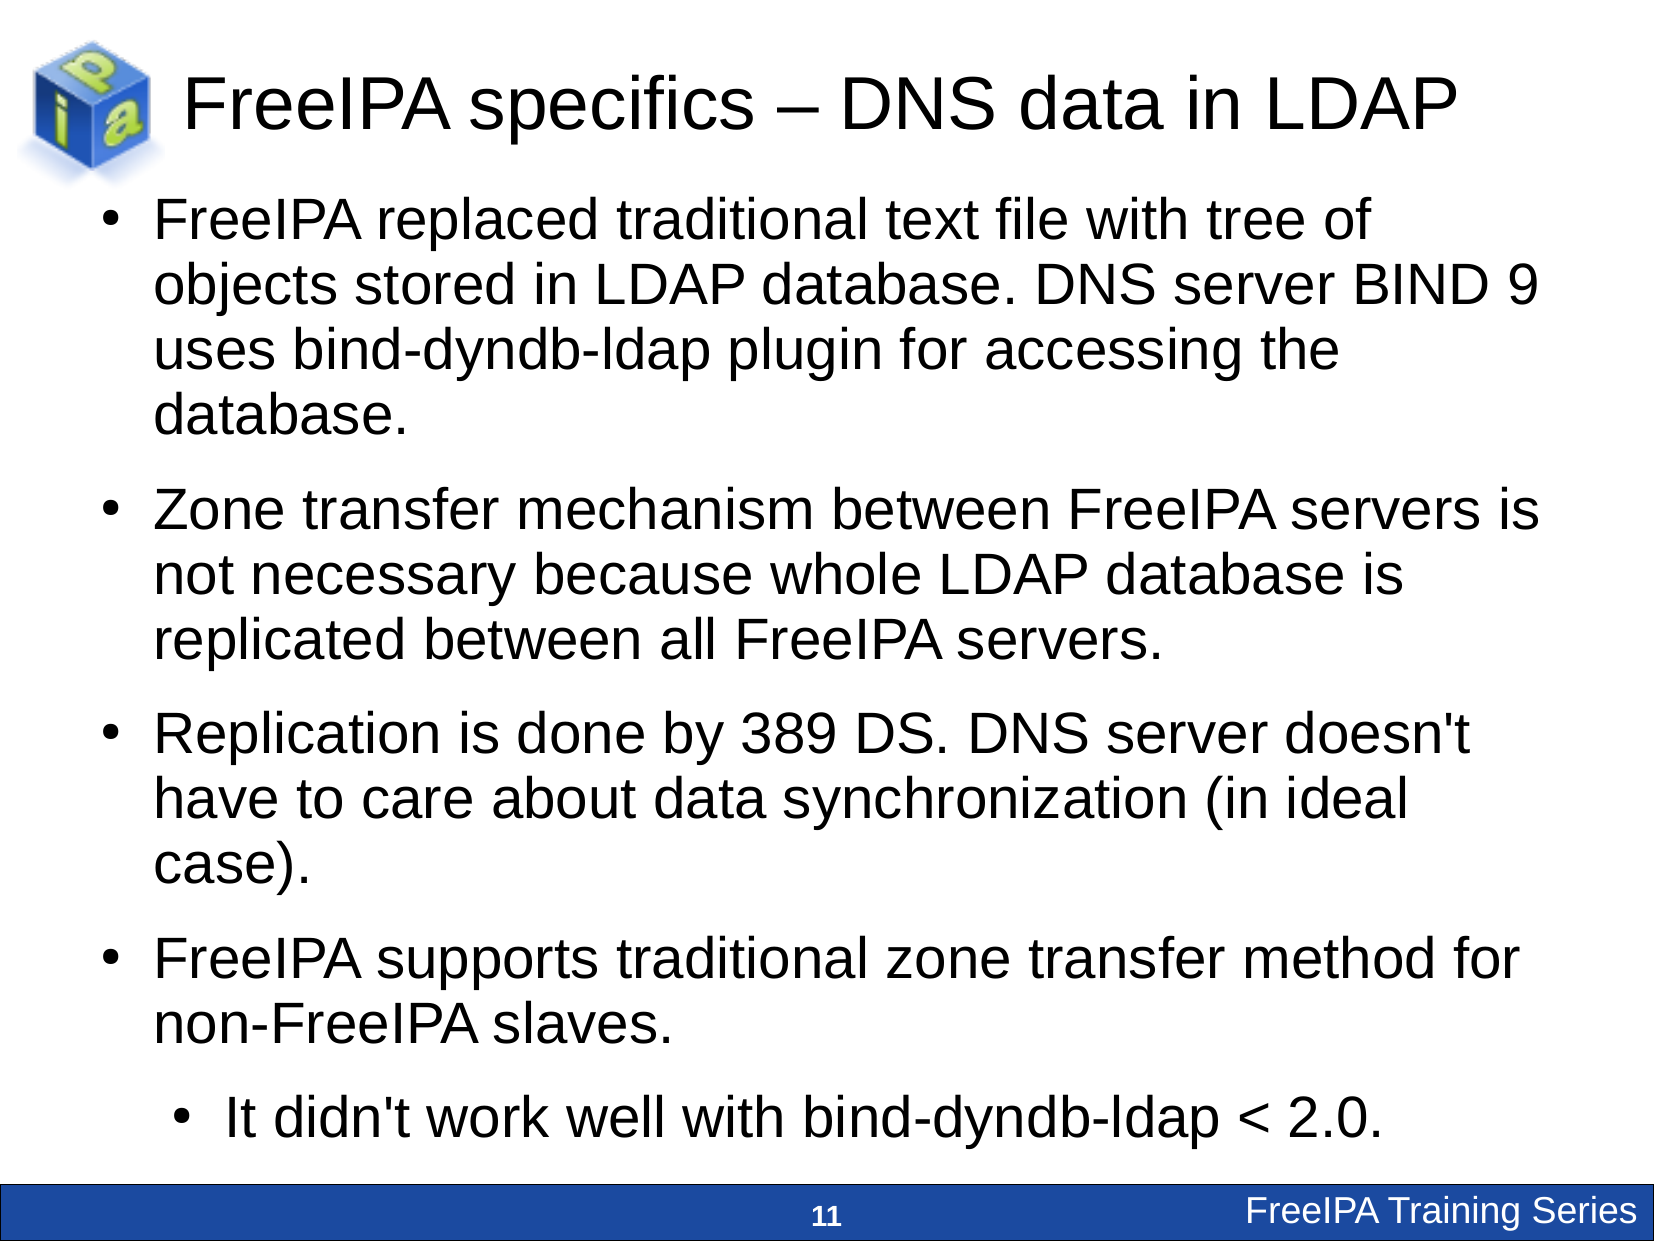

FreeIPA specifics – DNS data in LDAP
# FreeIPA replaced traditional text file with tree of objects stored in LDAP database. DNS server BIND 9 uses bind-dyndb-ldap plugin for accessing the database.
Zone transfer mechanism between FreeIPA servers is not necessary because whole LDAP database is replicated between all FreeIPA servers.
Replication is done by 389 DS. DNS server doesn't have to care about data synchronization (in ideal case).
FreeIPA supports traditional zone transfer method for non‑FreeIPA slaves.
It didn't work well with bind-dyndb-ldap < 2.0.
11